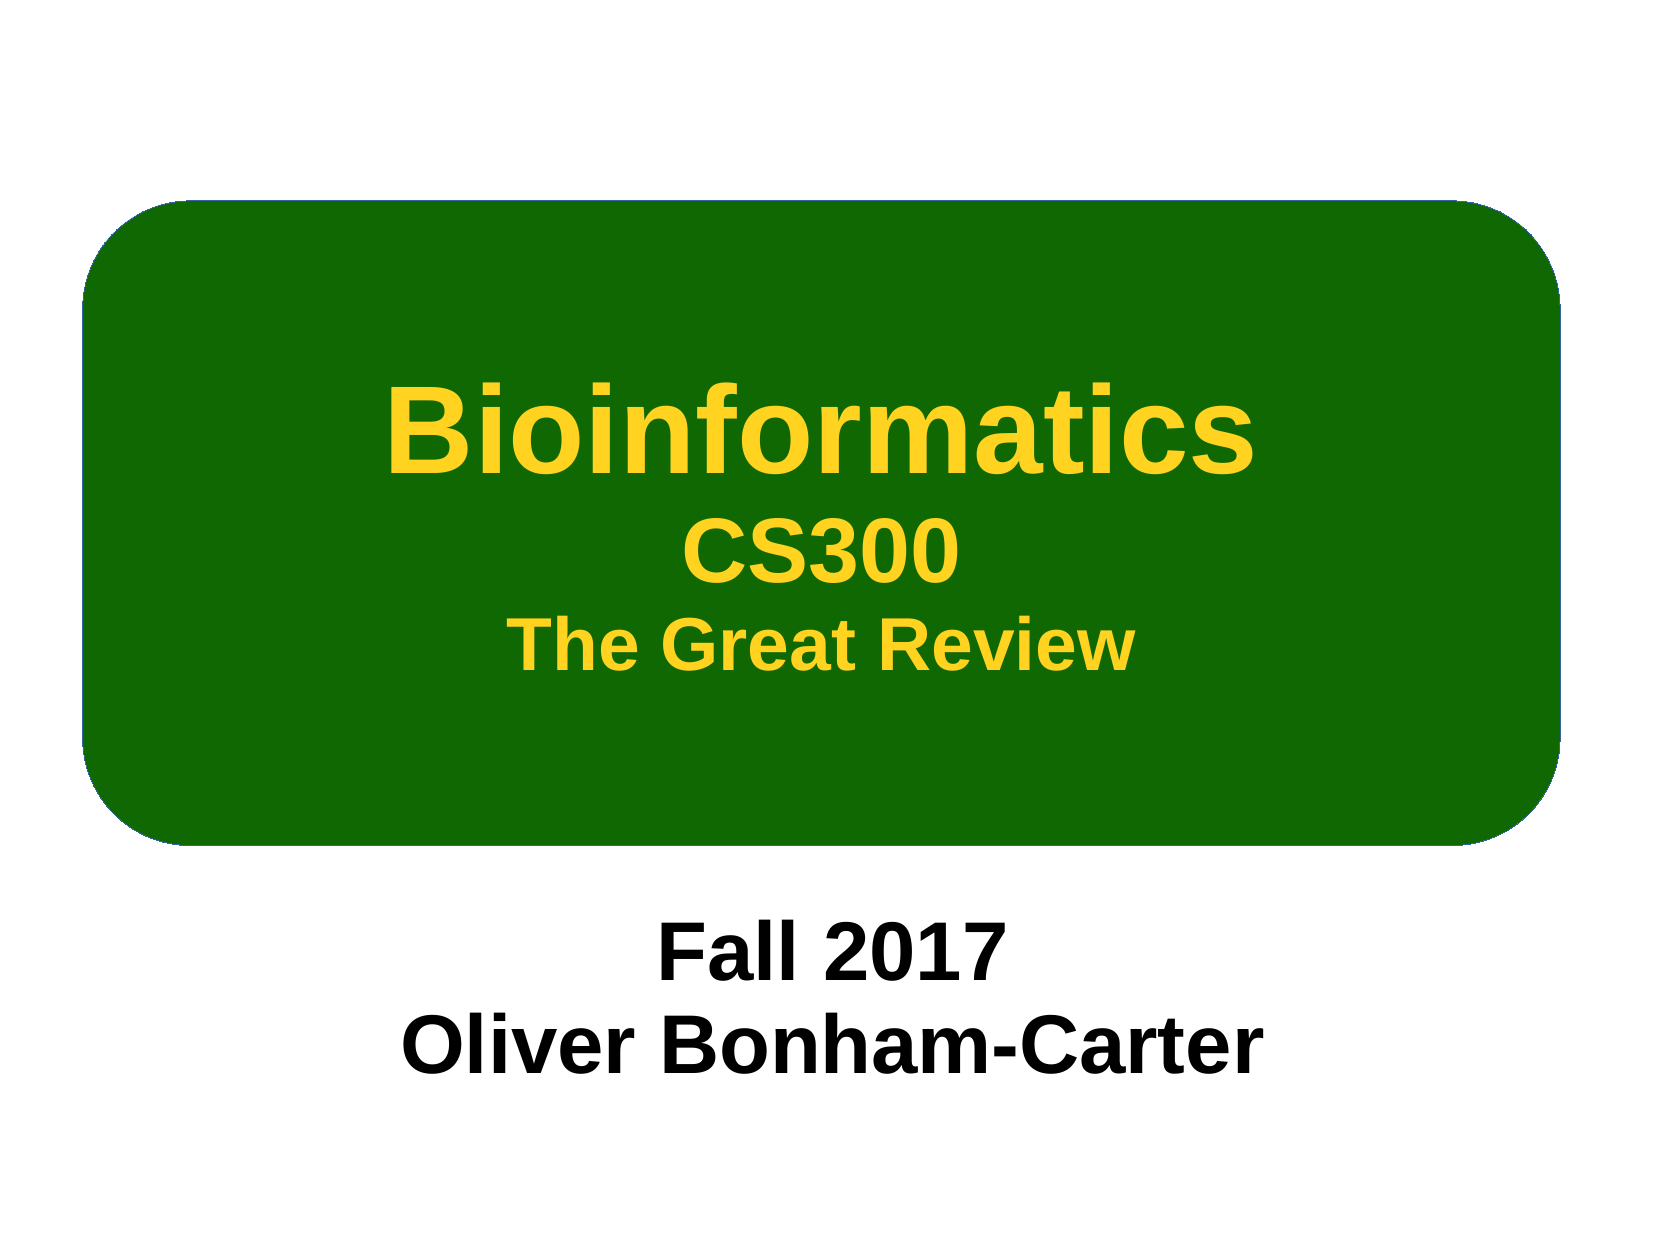

Bioinformatics
CS300
The Great Review
Fall 2017
Oliver Bonham-Carter